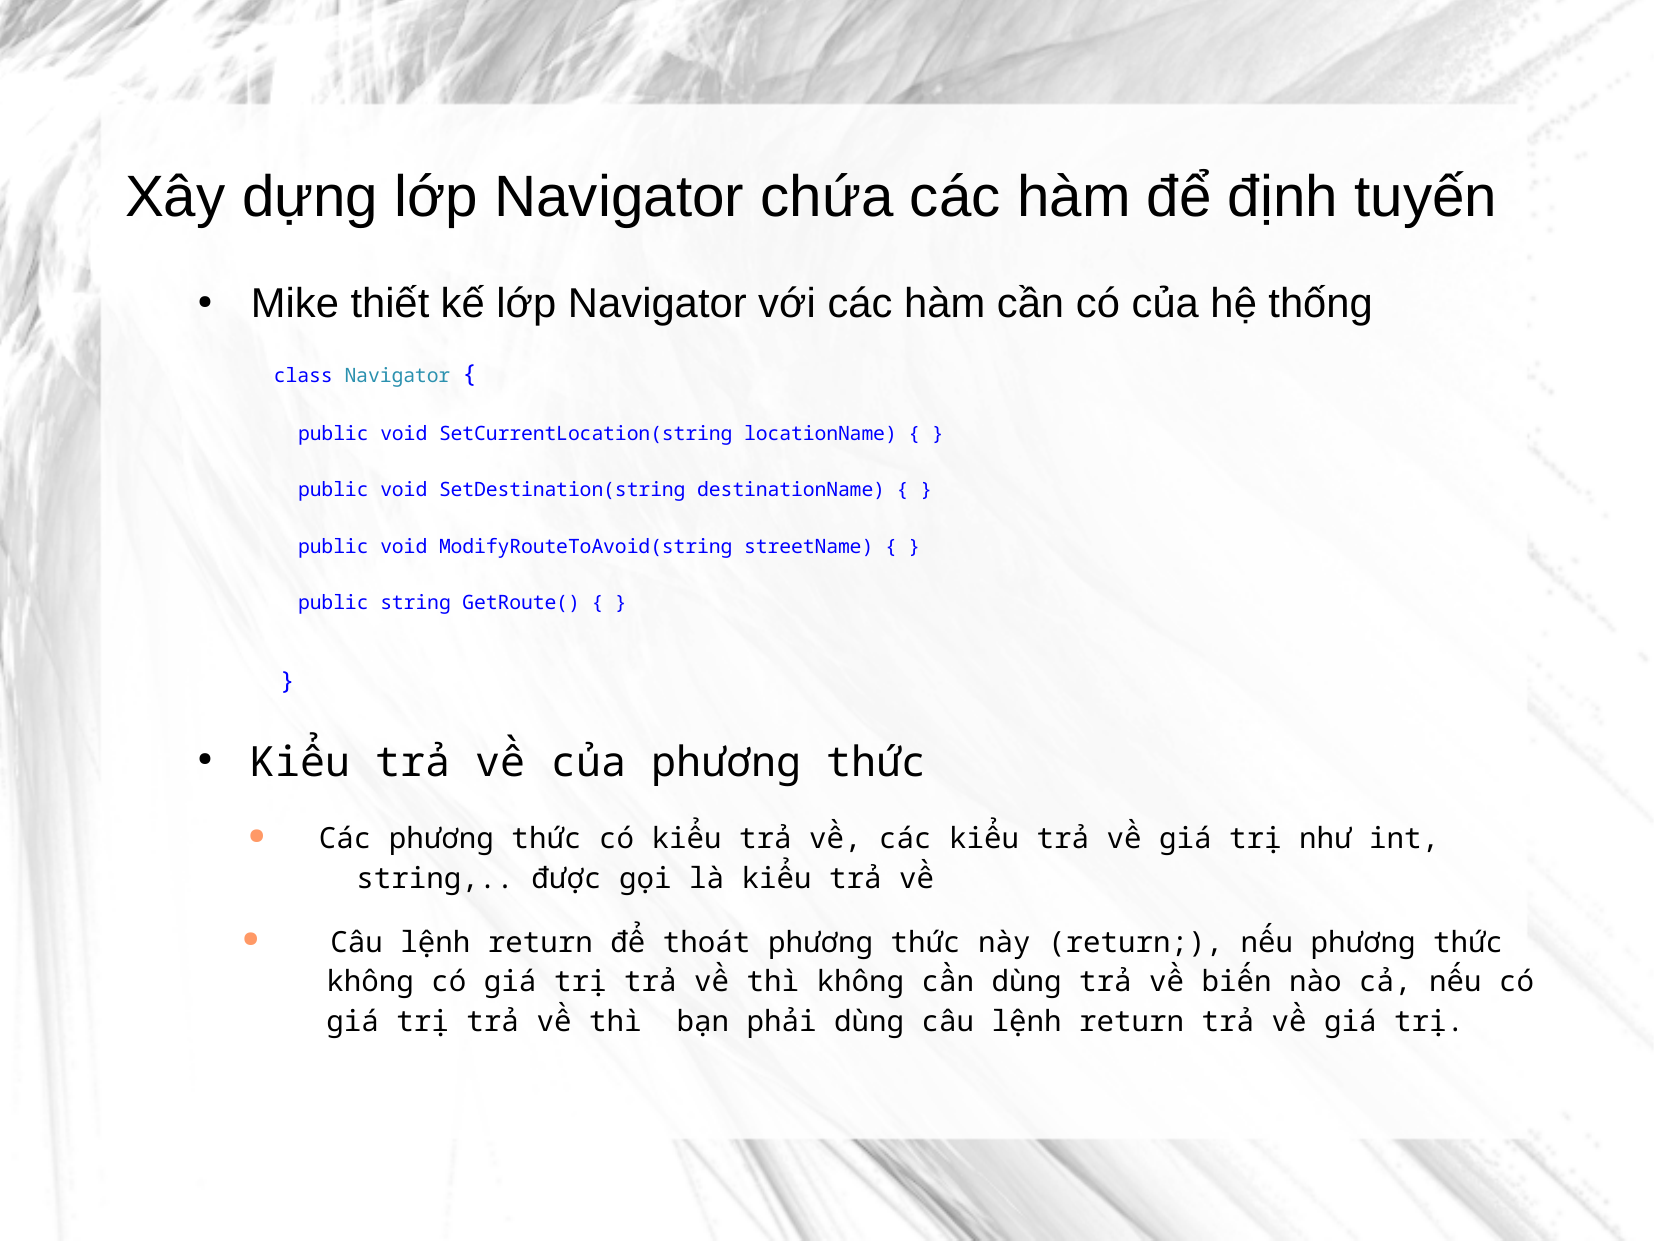

# Xây dựng lớp Navigator chứa các hàm để định tuyến
Mike thiết kế lớp Navigator với các hàm cần có của hệ thống
 class Navigator {
 	public void SetCurrentLocation(string locationName) { }
 	public void SetDestination(string destinationName) { }
 	public void ModifyRouteToAvoid(string streetName) { }
 	public string GetRoute() { }
 }
Kiểu trả về của phương thức
Các phương thức có kiểu trả về, các kiểu trả về giá trị như int, string,.. được gọi là kiểu trả về
 Câu lệnh return để thoát phương thức này (return;), nếu phương thức không có giá trị trả về thì không cần dùng trả về biến nào cả, nếu có giá trị trả về thì bạn phải dùng câu lệnh return trả về giá trị.